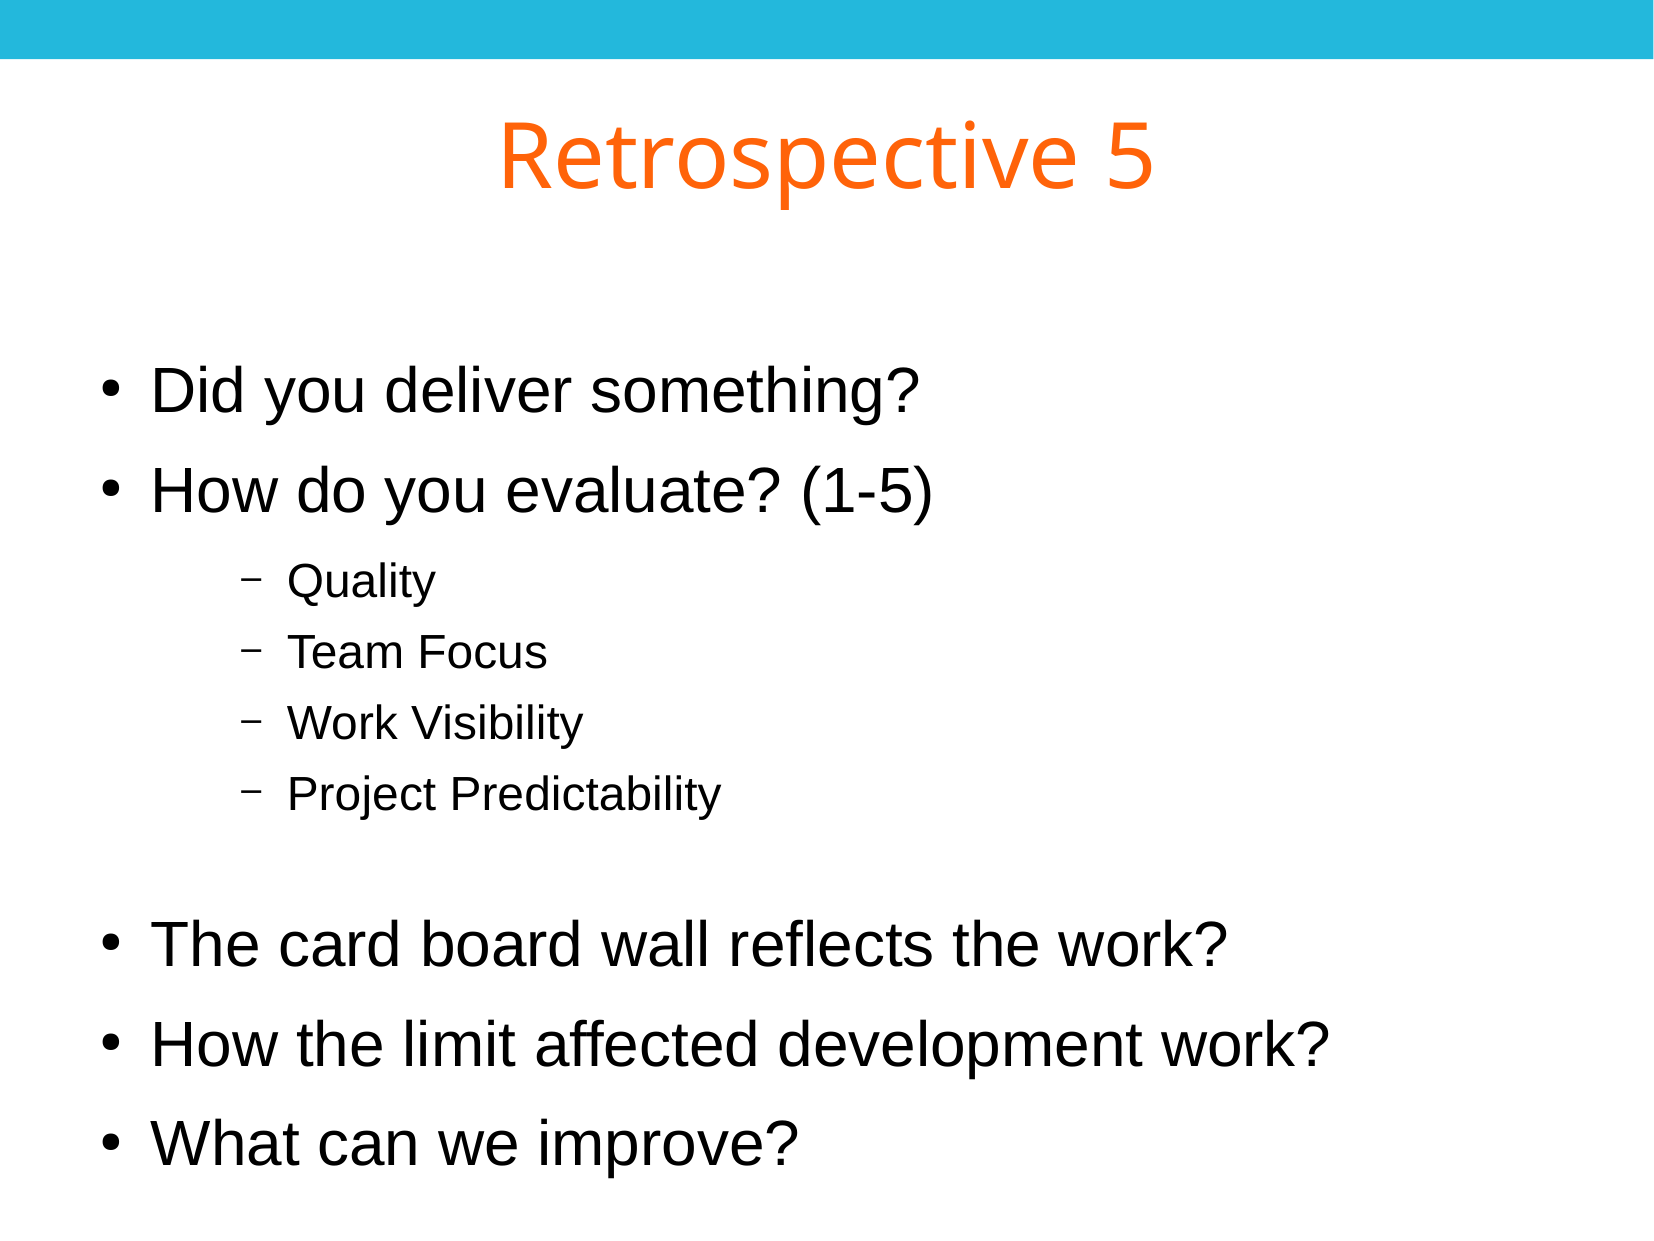

# Retrospective 5
Did you deliver something?
How do you evaluate? (1-5)
Quality
Team Focus
Work Visibility
Project Predictability
The card board wall reflects the work?
How the limit affected development work?
What can we improve?